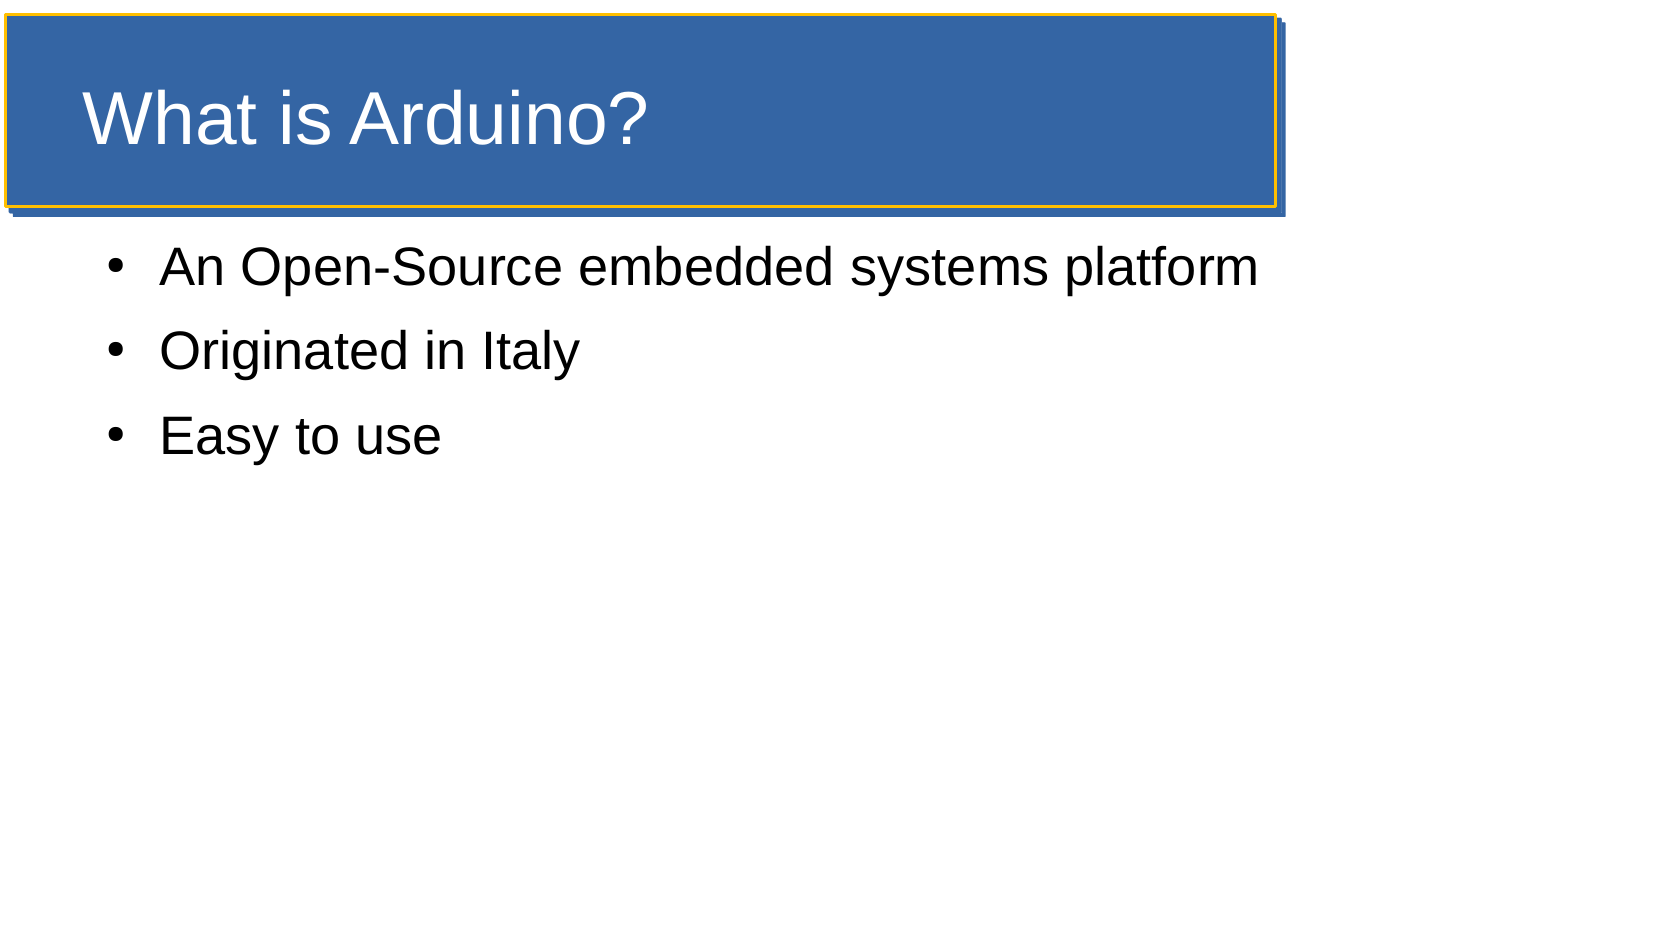

# What is Arduino?
An Open-Source embedded systems platform
Originated in Italy
Easy to use